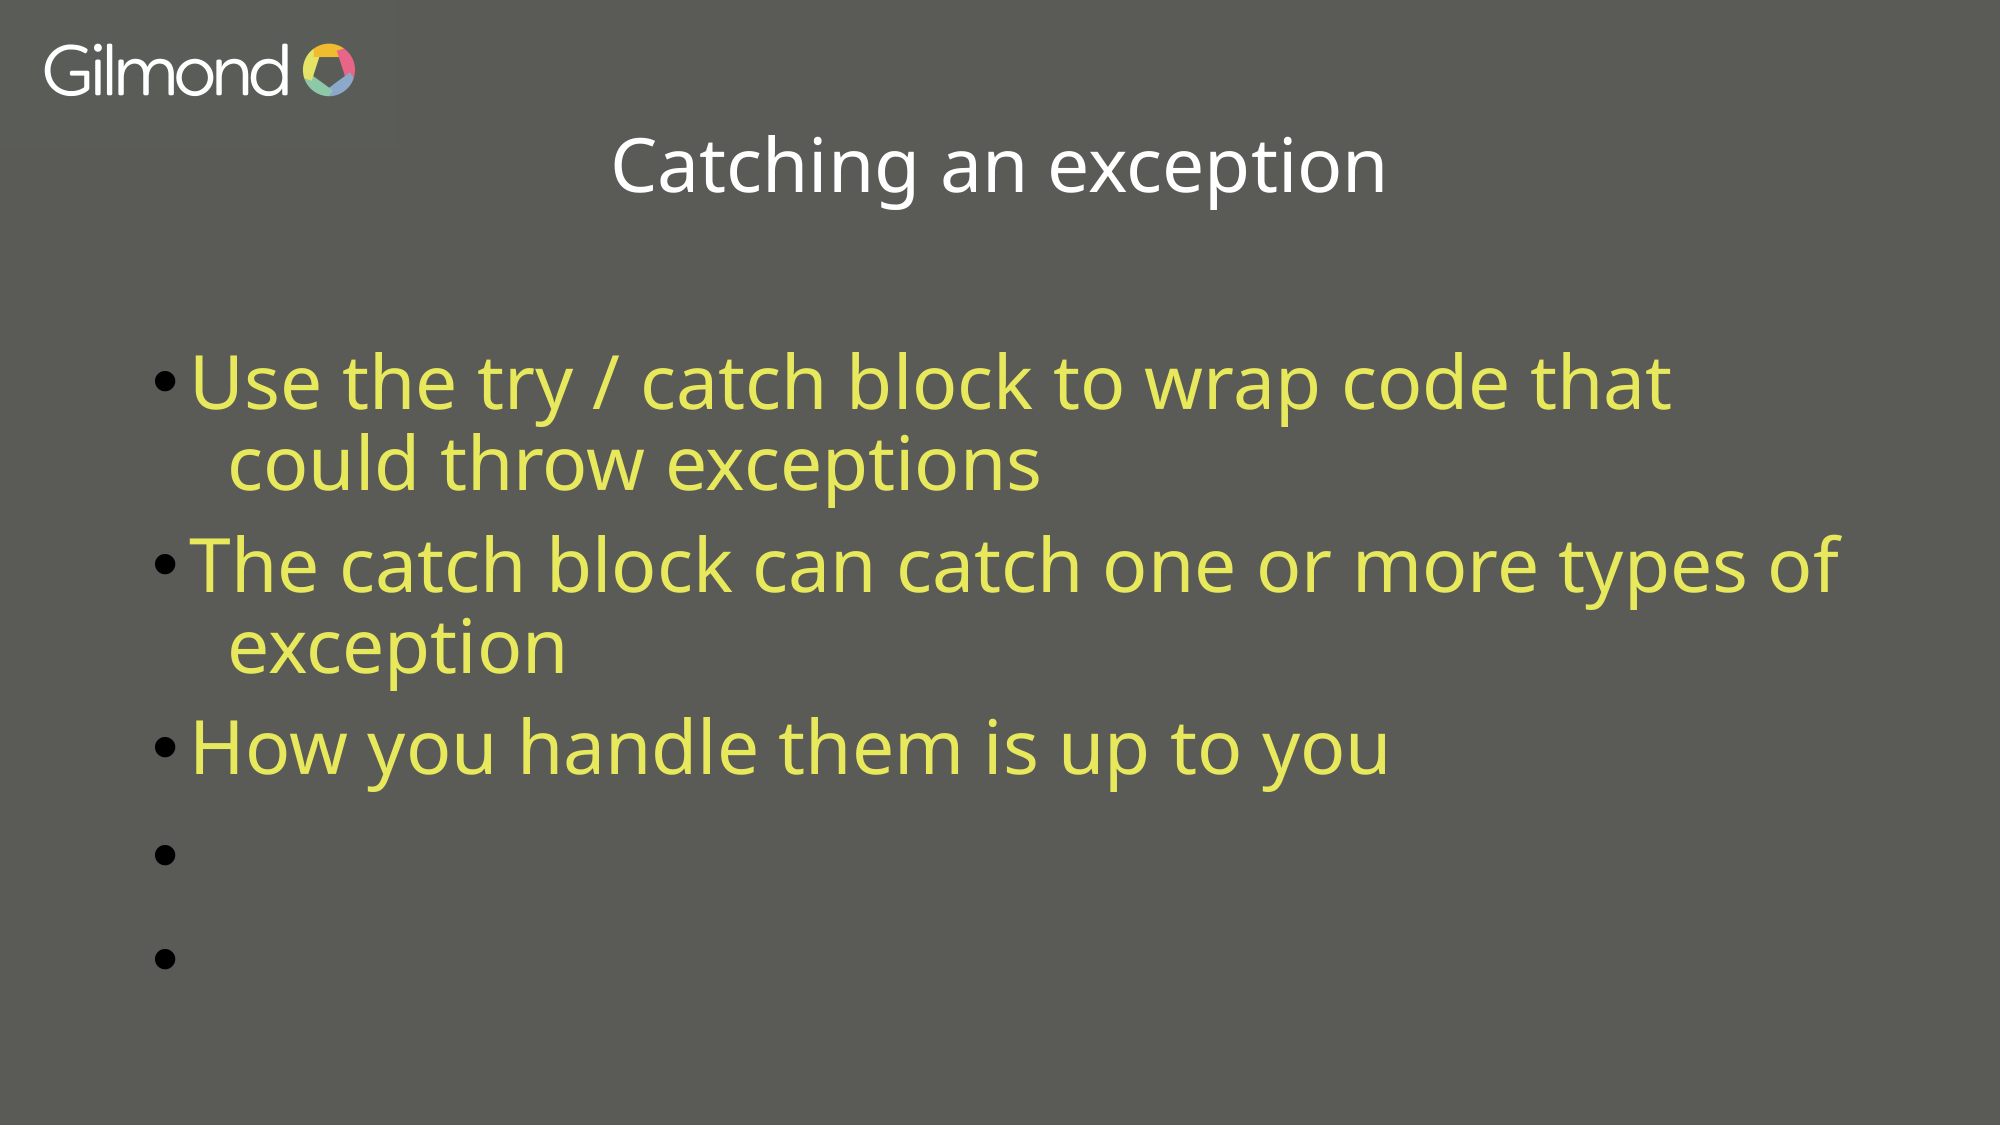

# Catching an exception
Use the try / catch block to wrap code that could throw exceptions
The catch block can catch one or more types of exception
How you handle them is up to you